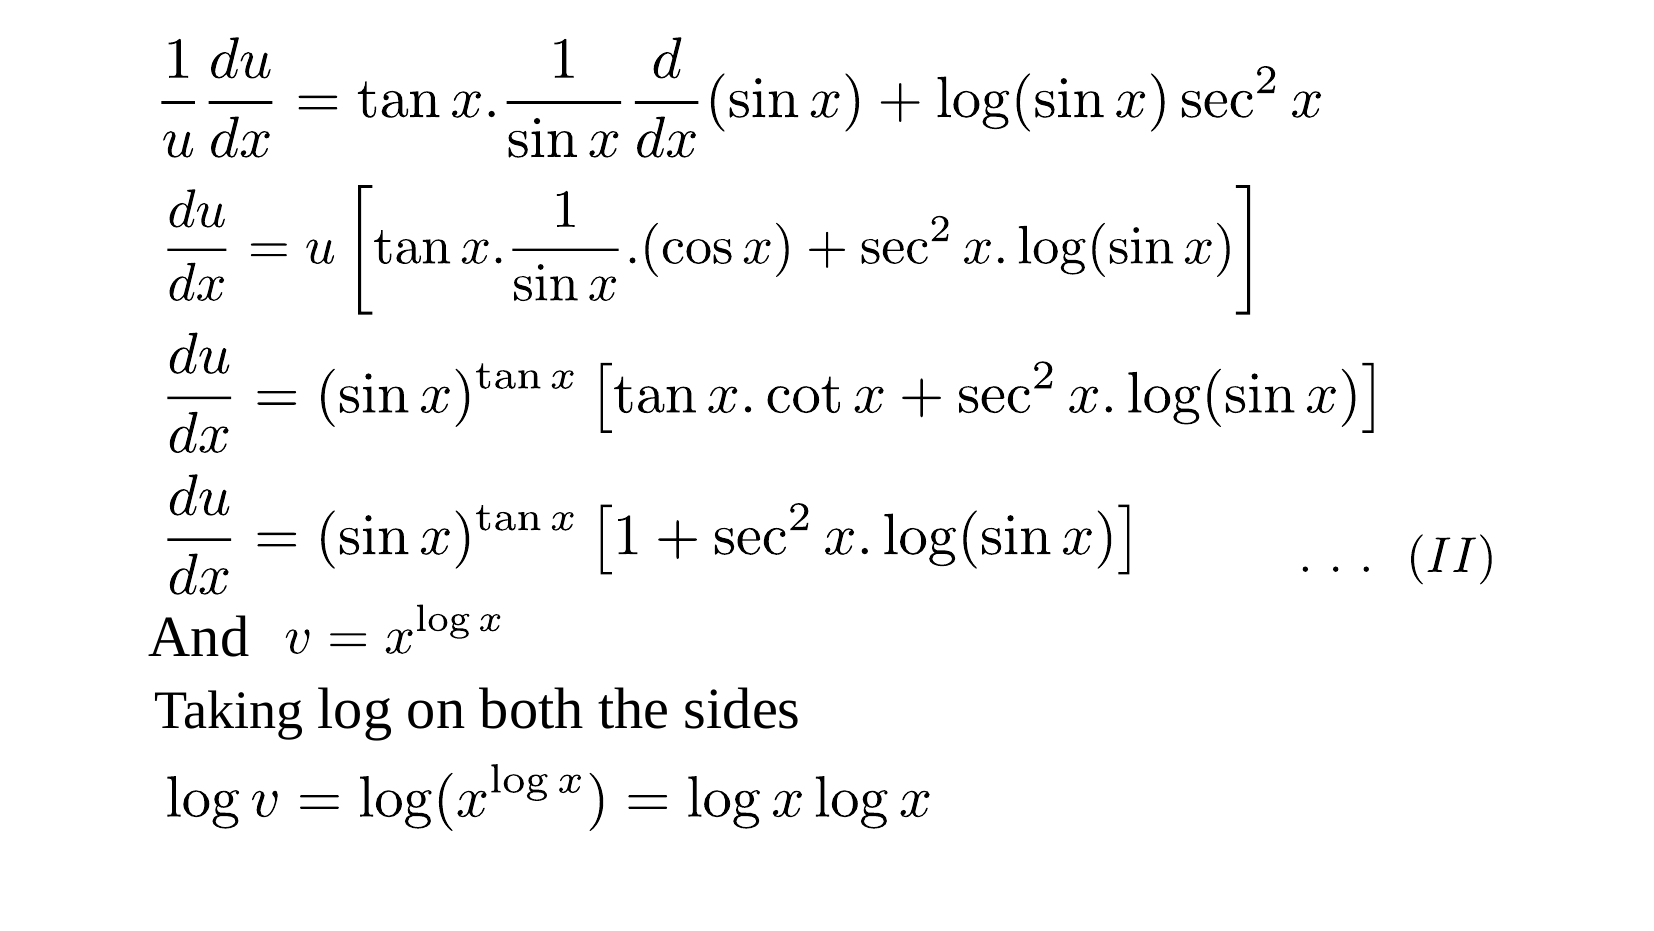

# And Taking log on both the sides